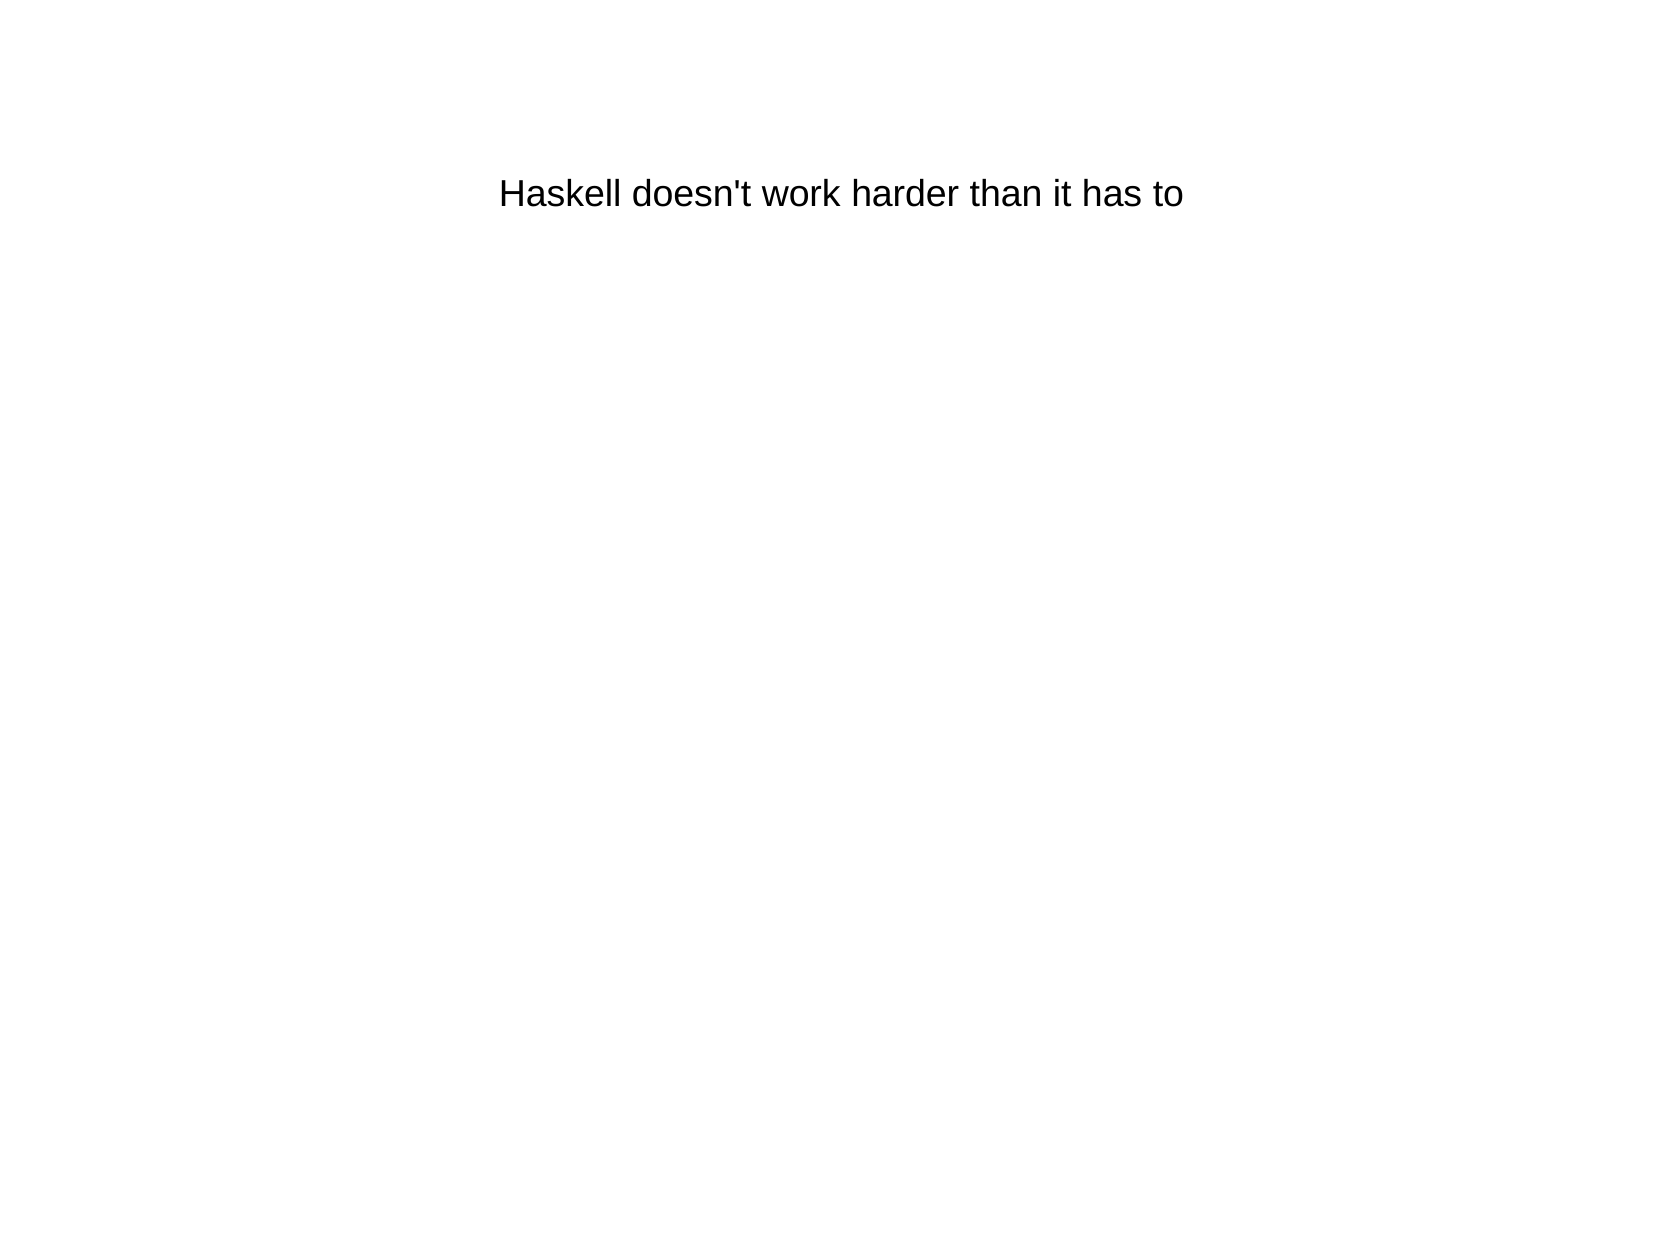

Haskell doesn't work harder than it has to